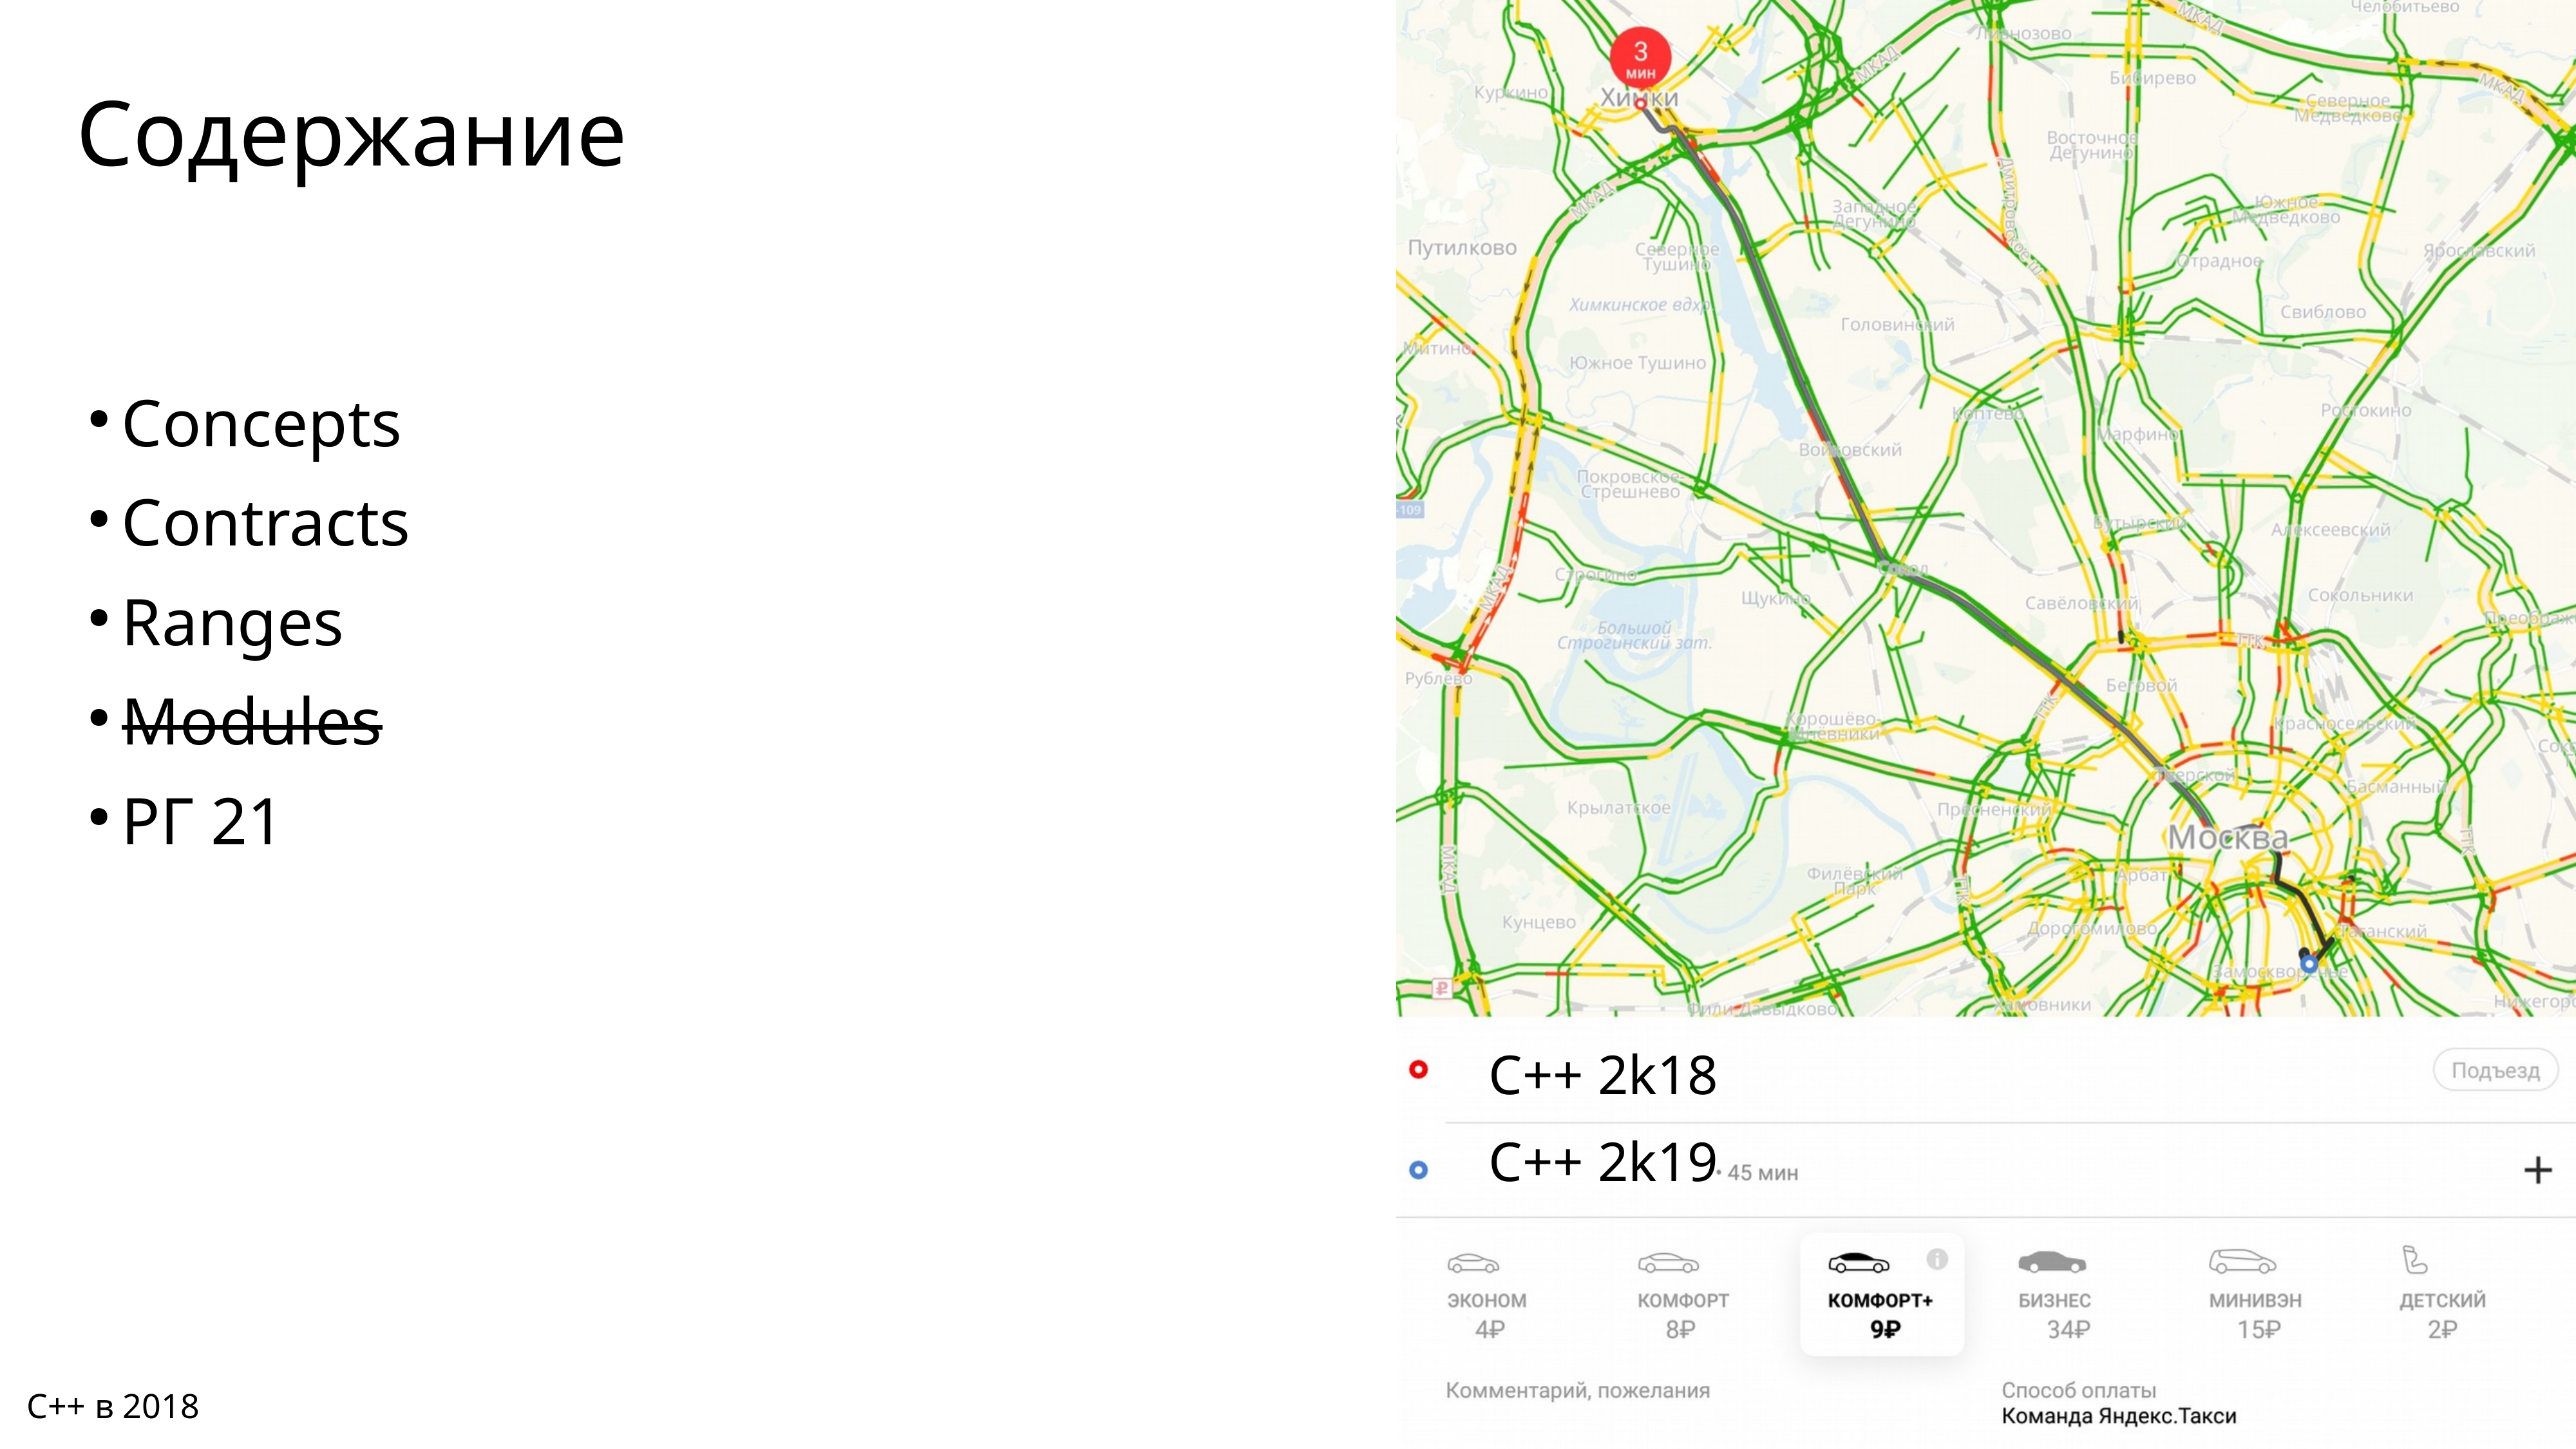

# Содержание
Concepts
Contracts
Ranges
Modules
РГ 21
C++ 2k18
C++ 2k19
C++ в 2018